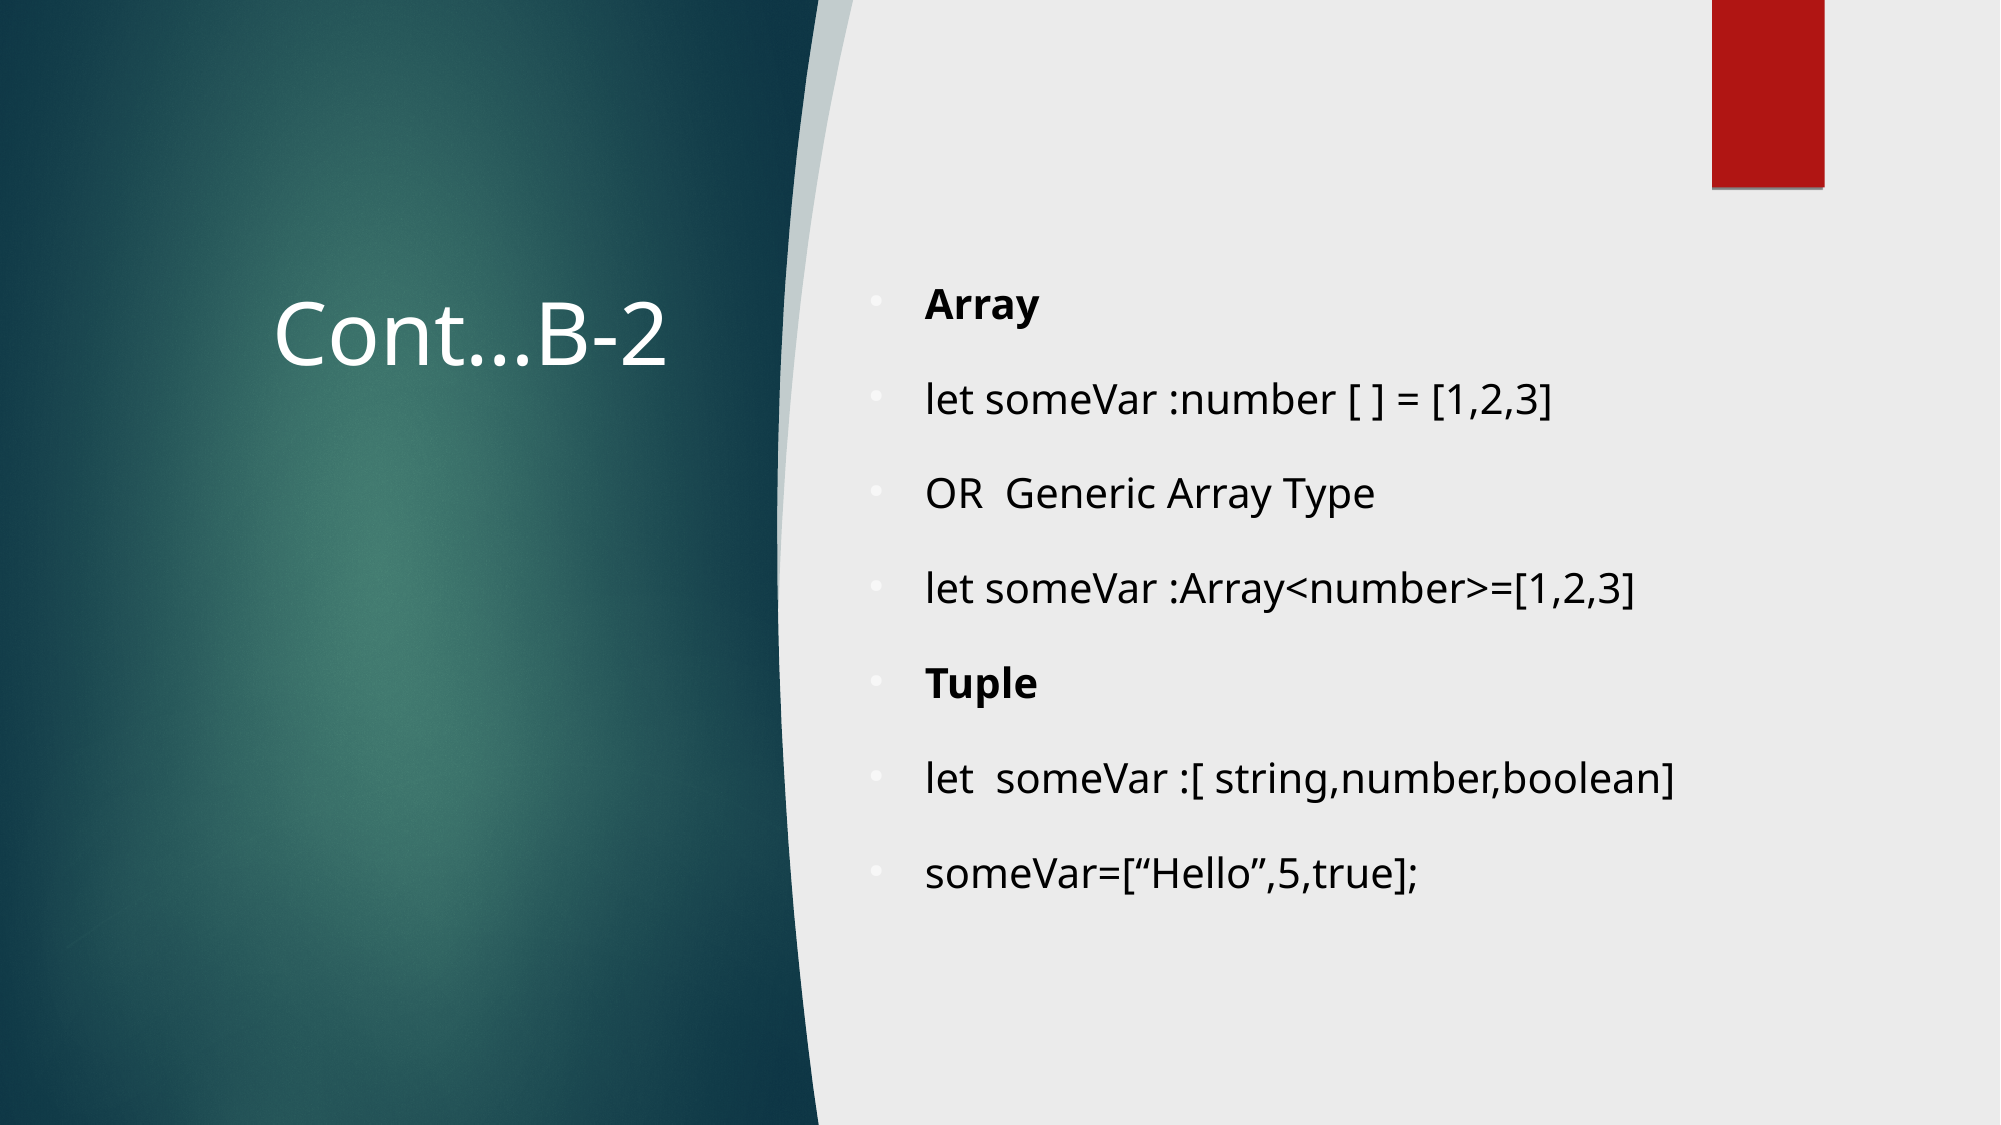

# Cont…B-2
Array
let someVar :number [ ] = [1,2,3]
OR Generic Array Type
let someVar :Array =[1,2,3]
Tuple
let someVar :[ string,number,boolean]
someVar=[“Hello”,5,true];